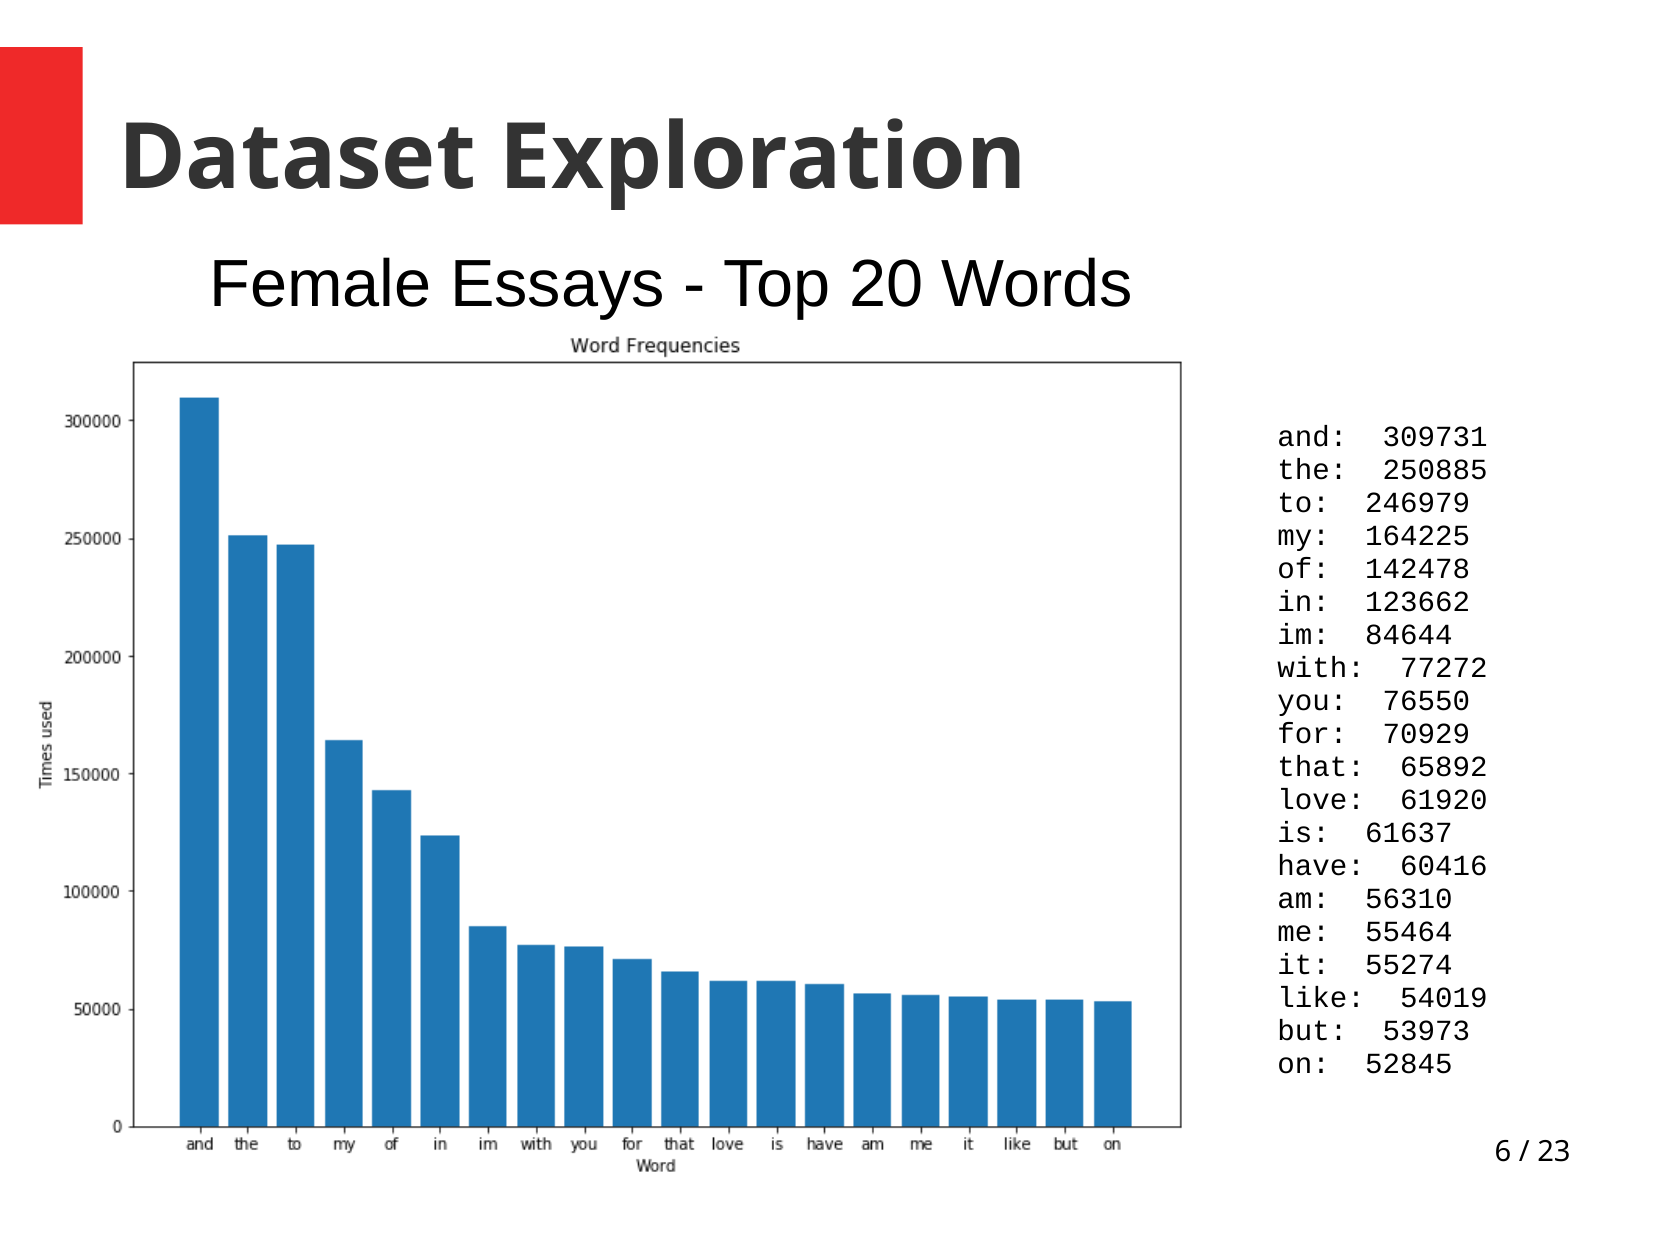

# Dataset Exploration
Female Essays - Top 20 Words
and: 309731
the: 250885
to: 246979
my: 164225
of: 142478
in: 123662
im: 84644
with: 77272
you: 76550
for: 70929
that: 65892
love: 61920
is: 61637
have: 60416
am: 56310
me: 55464
it: 55274
like: 54019
but: 53973
on: 52845
6